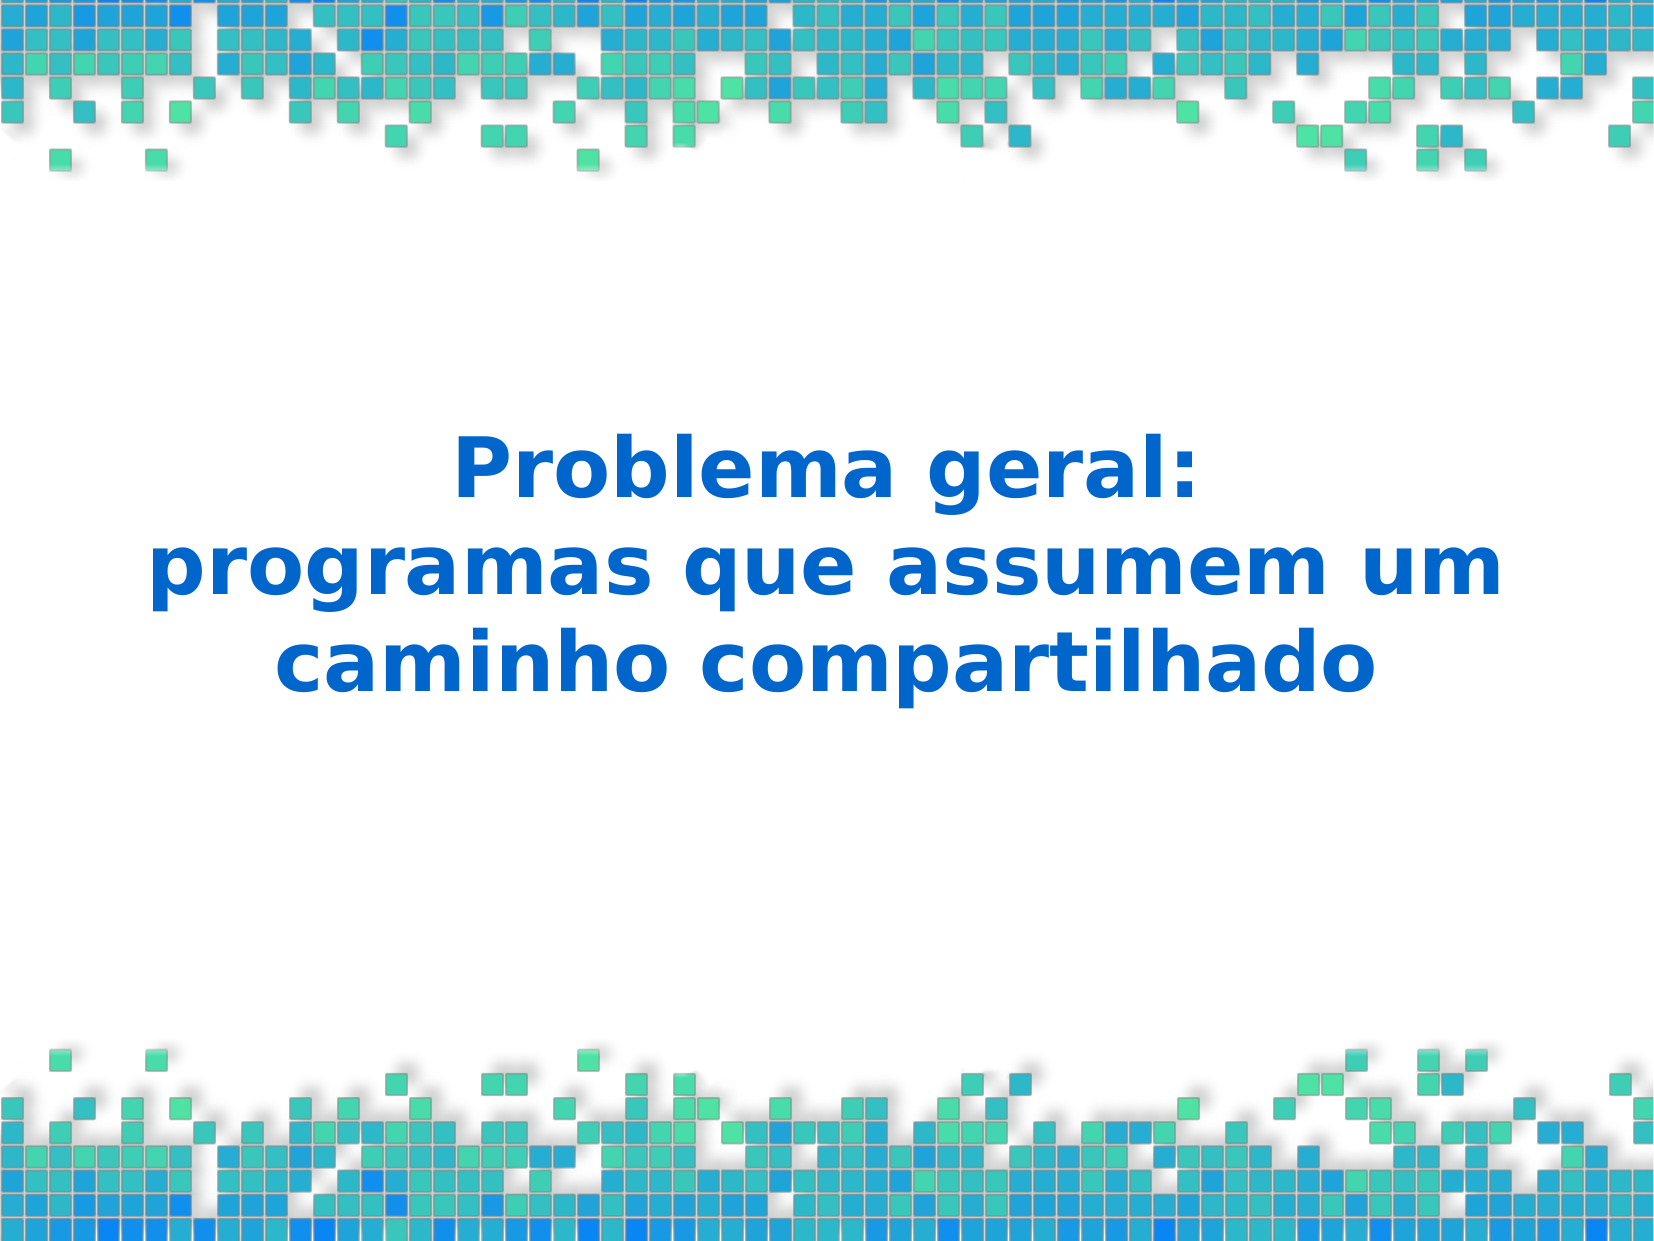

Problema geral:
programas que assumem um caminho compartilhado